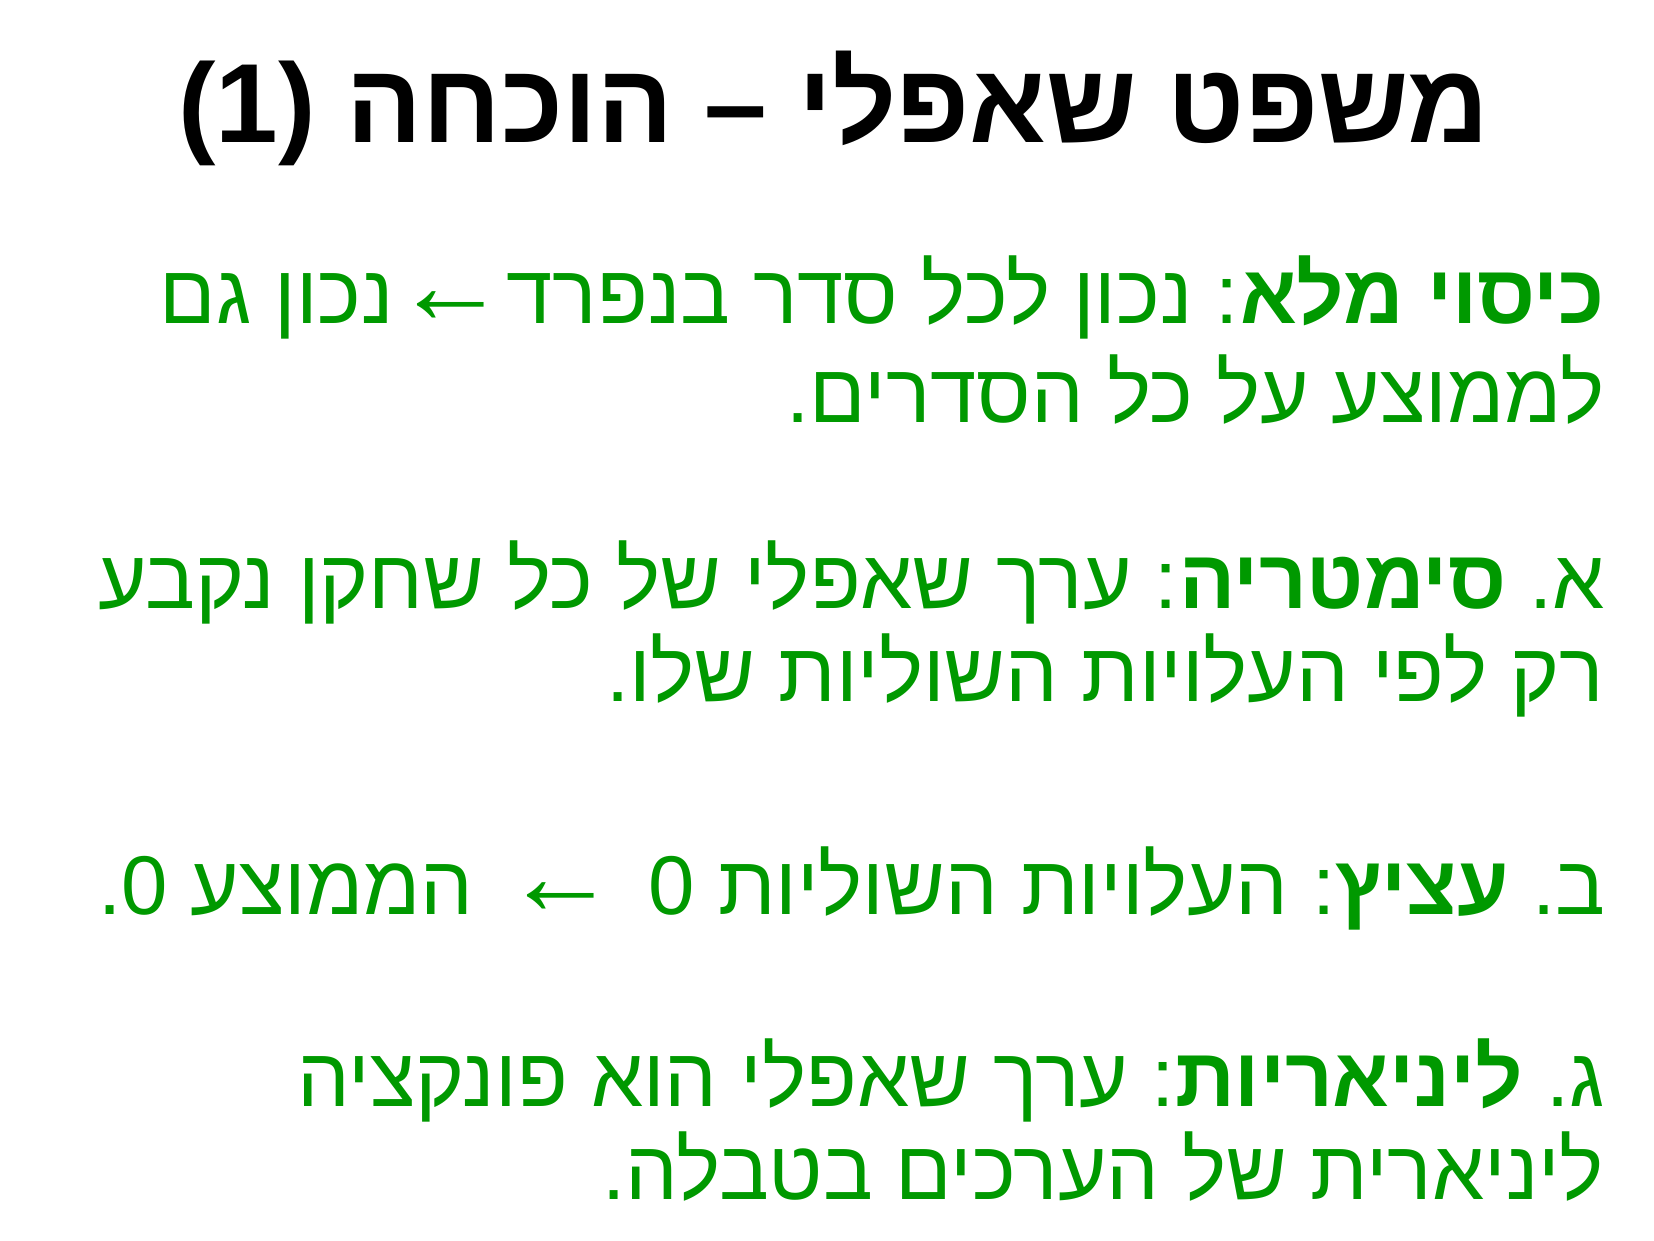

# משפט שאפלי – הוכחה (1)
כיסוי מלא: נכון לכל סדר בנפרד←נכון גם לממוצע על כל הסדרים.
א. סימטריה: ערך שאפלי של כל שחקן נקבע רק לפי העלויות השוליות שלו.
ב. עציץ: העלויות השוליות 0 ← הממוצע 0.
ג. ליניאריות: ערך שאפלי הוא פונקציה ליניארית של הערכים בטבלה.